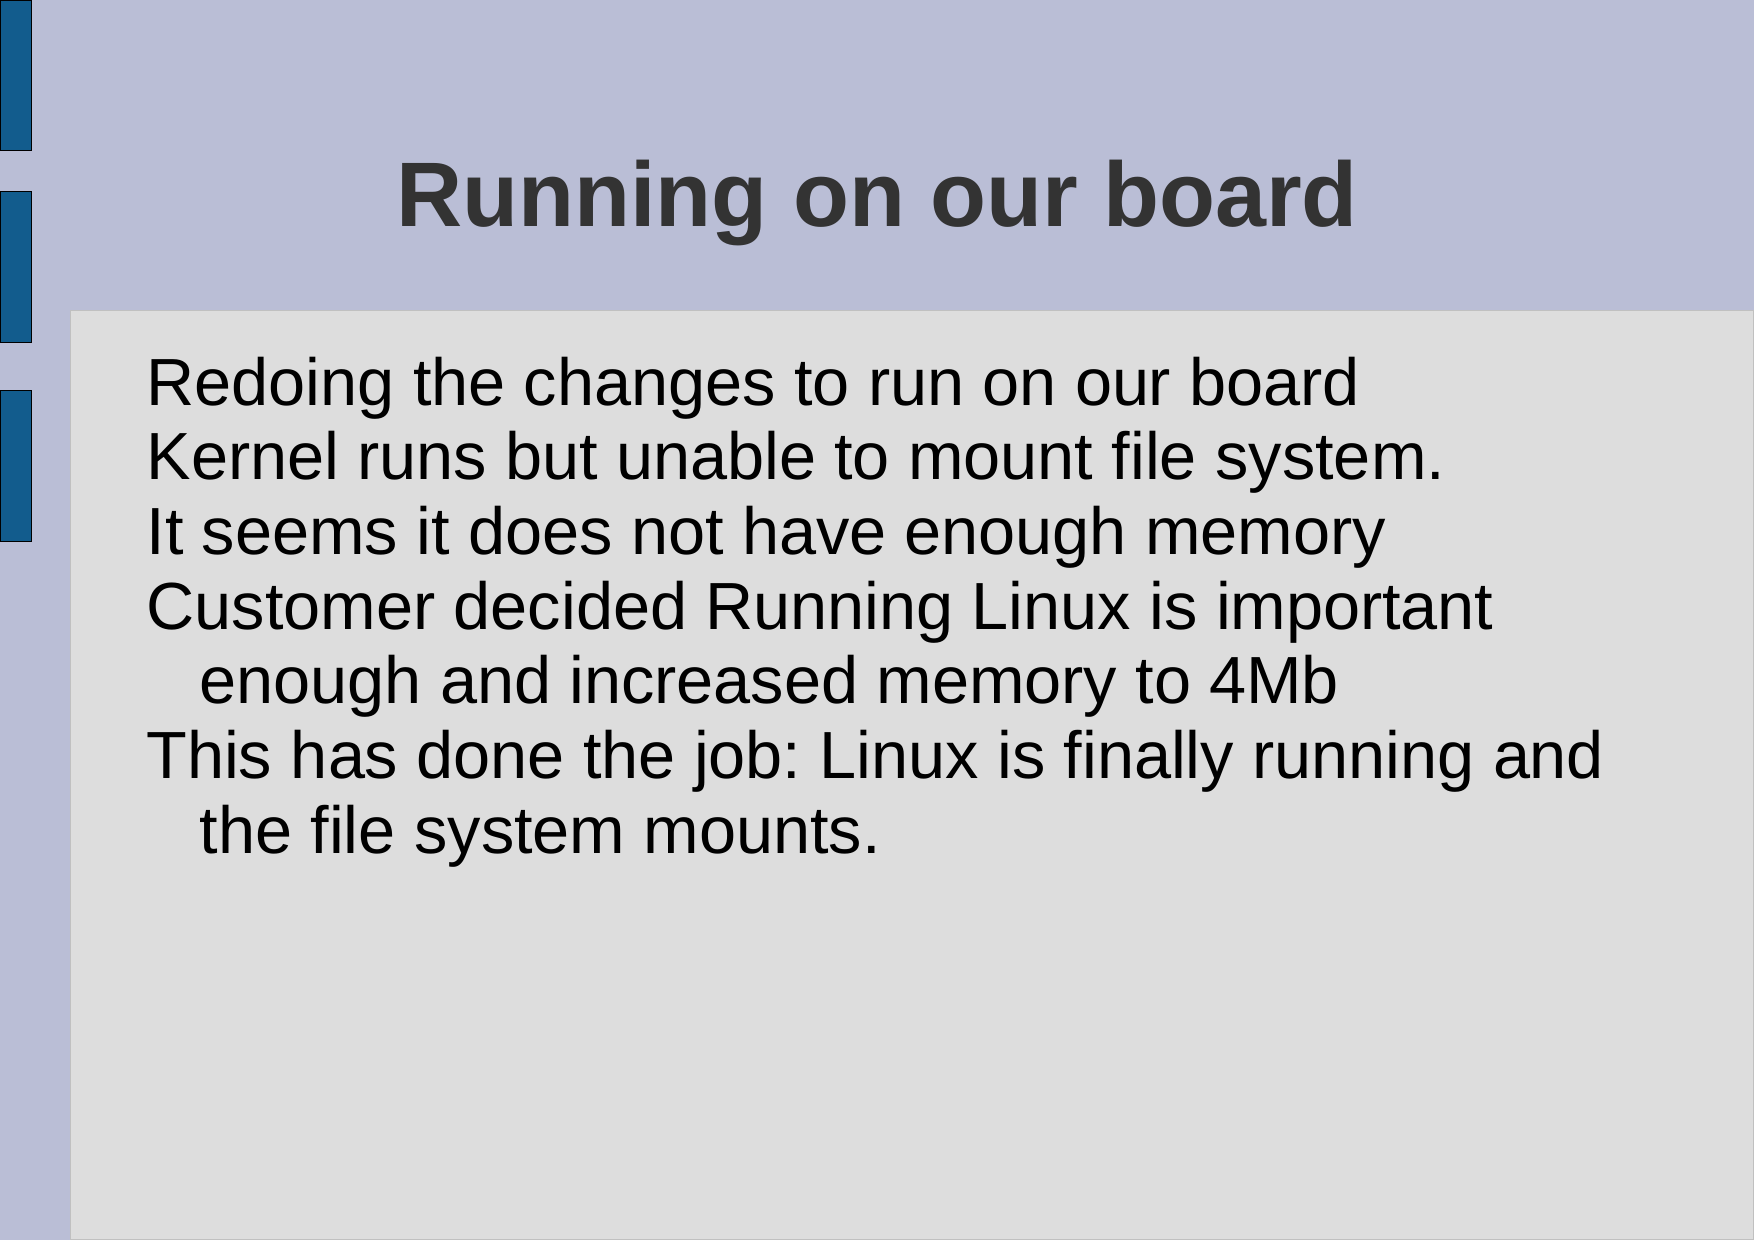

# Running on our board
Redoing the changes to run on our board
Kernel runs but unable to mount file system.
It seems it does not have enough memory
Customer decided Running Linux is important enough and increased memory to 4Mb
This has done the job: Linux is finally running and the file system mounts.